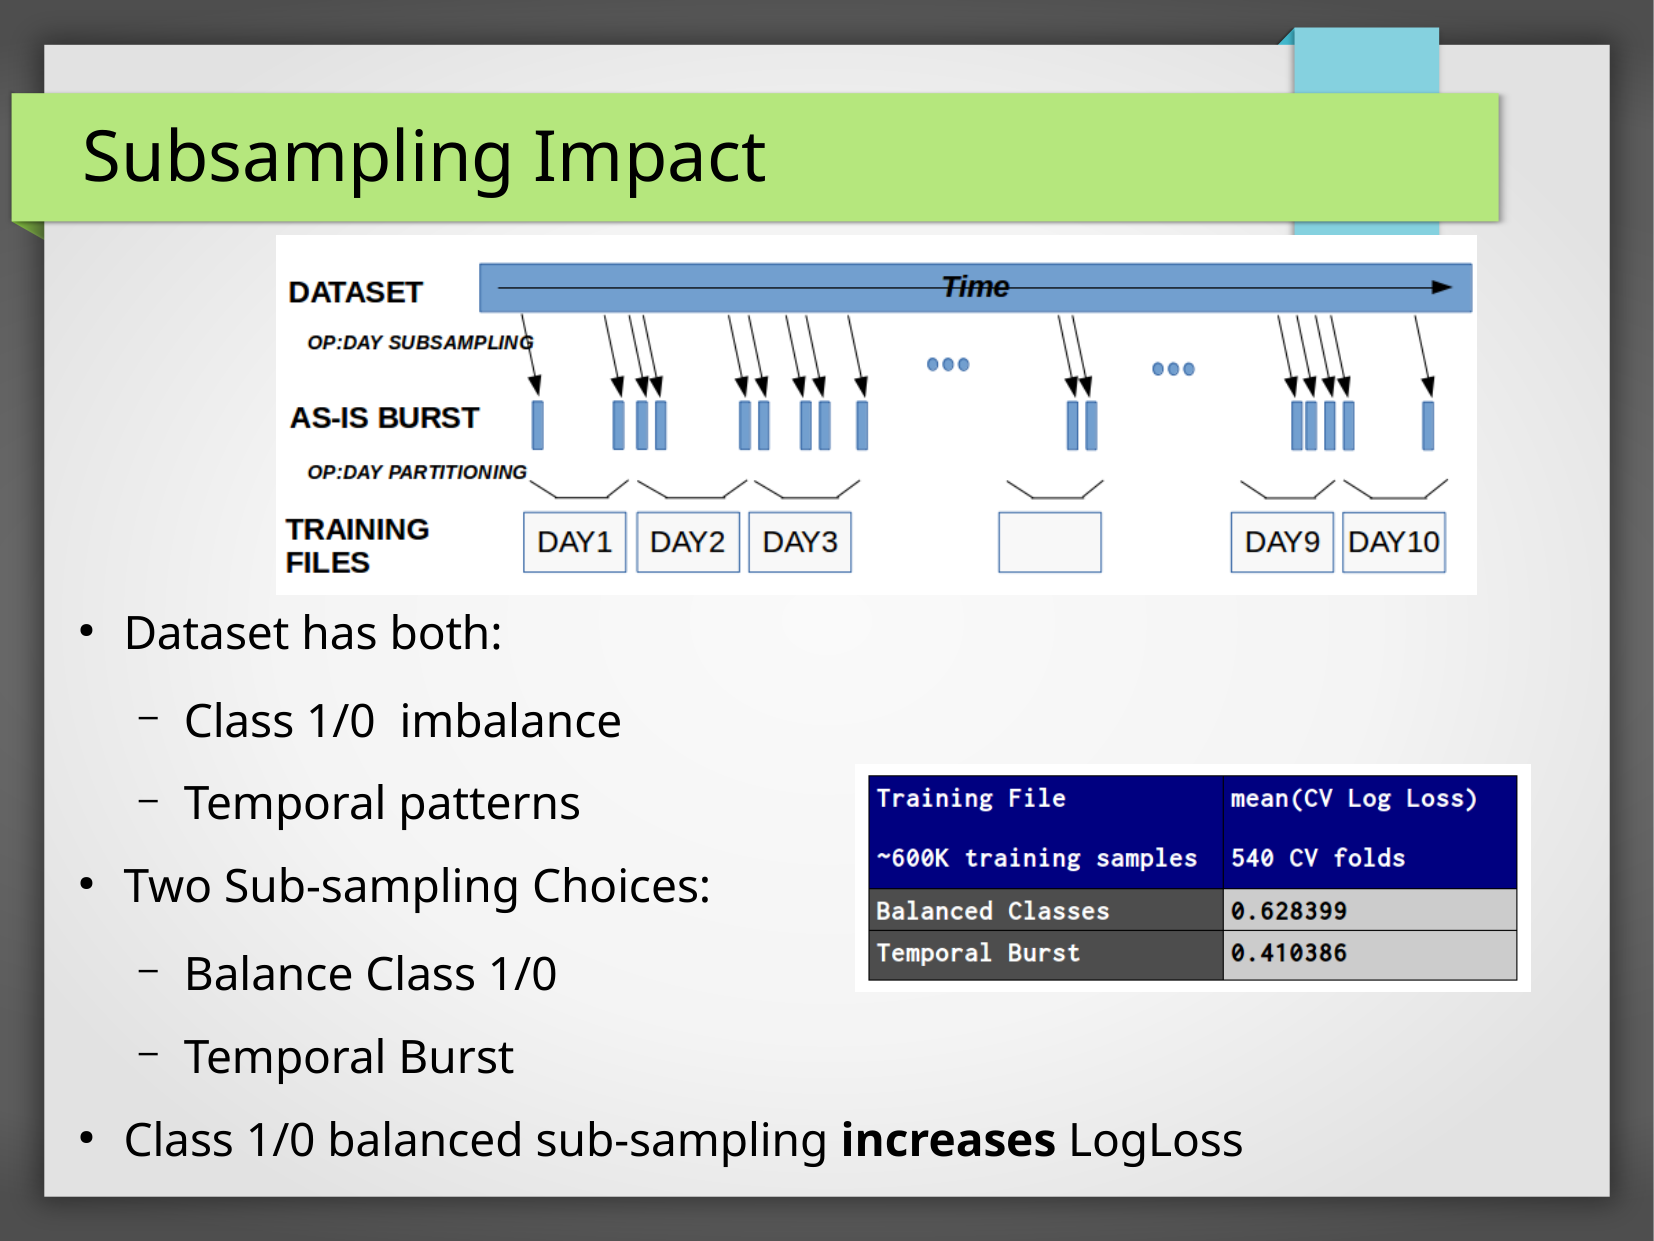

# Subsampling Impact
Dataset has both:
Class 1/0 imbalance
Temporal patterns
Two Sub-sampling Choices:
Balance Class 1/0
Temporal Burst
Class 1/0 balanced sub-sampling increases LogLoss